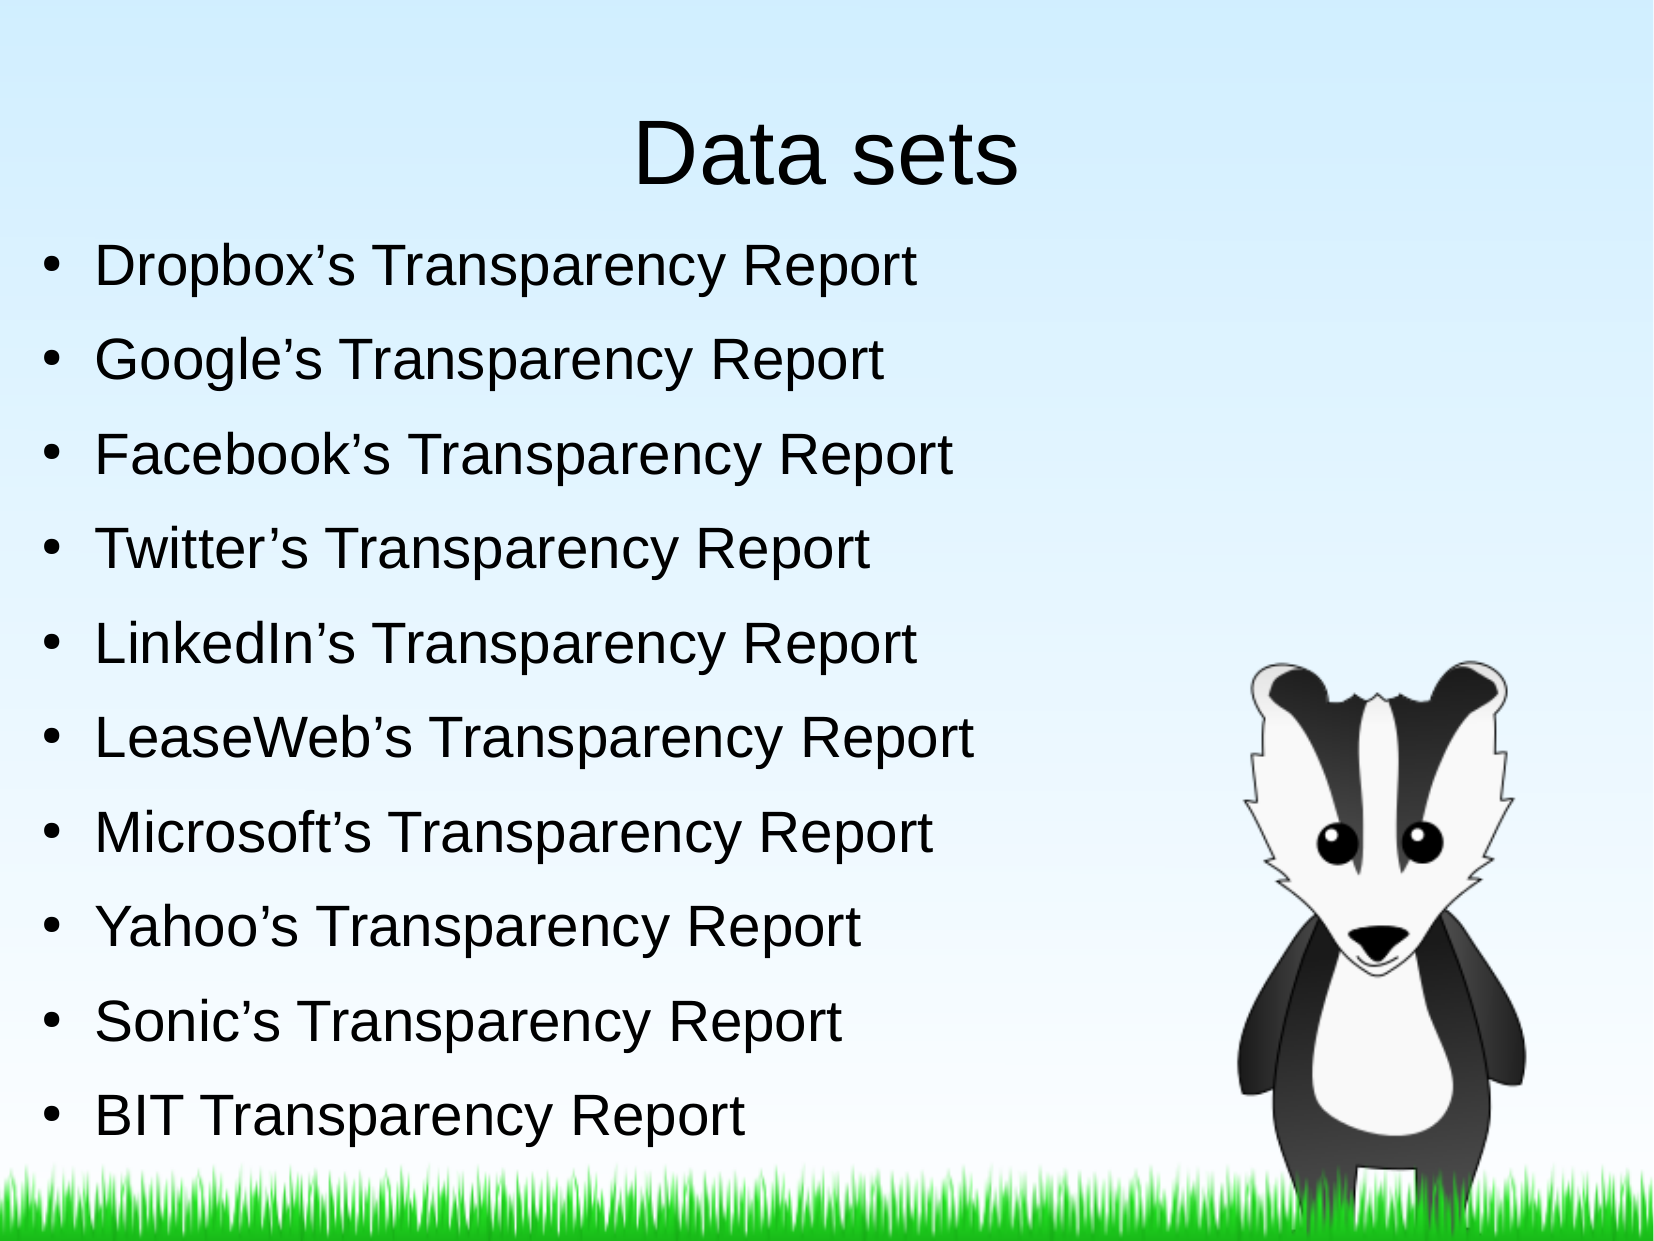

# Data sets
Dropbox’s Transparency Report
Google’s Transparency Report
Facebook’s Transparency Report
Twitter’s Transparency Report
LinkedIn’s Transparency Report
LeaseWeb’s Transparency Report
Microsoft’s Transparency Report
Yahoo’s Transparency Report
Sonic’s Transparency Report
BIT Transparency Report